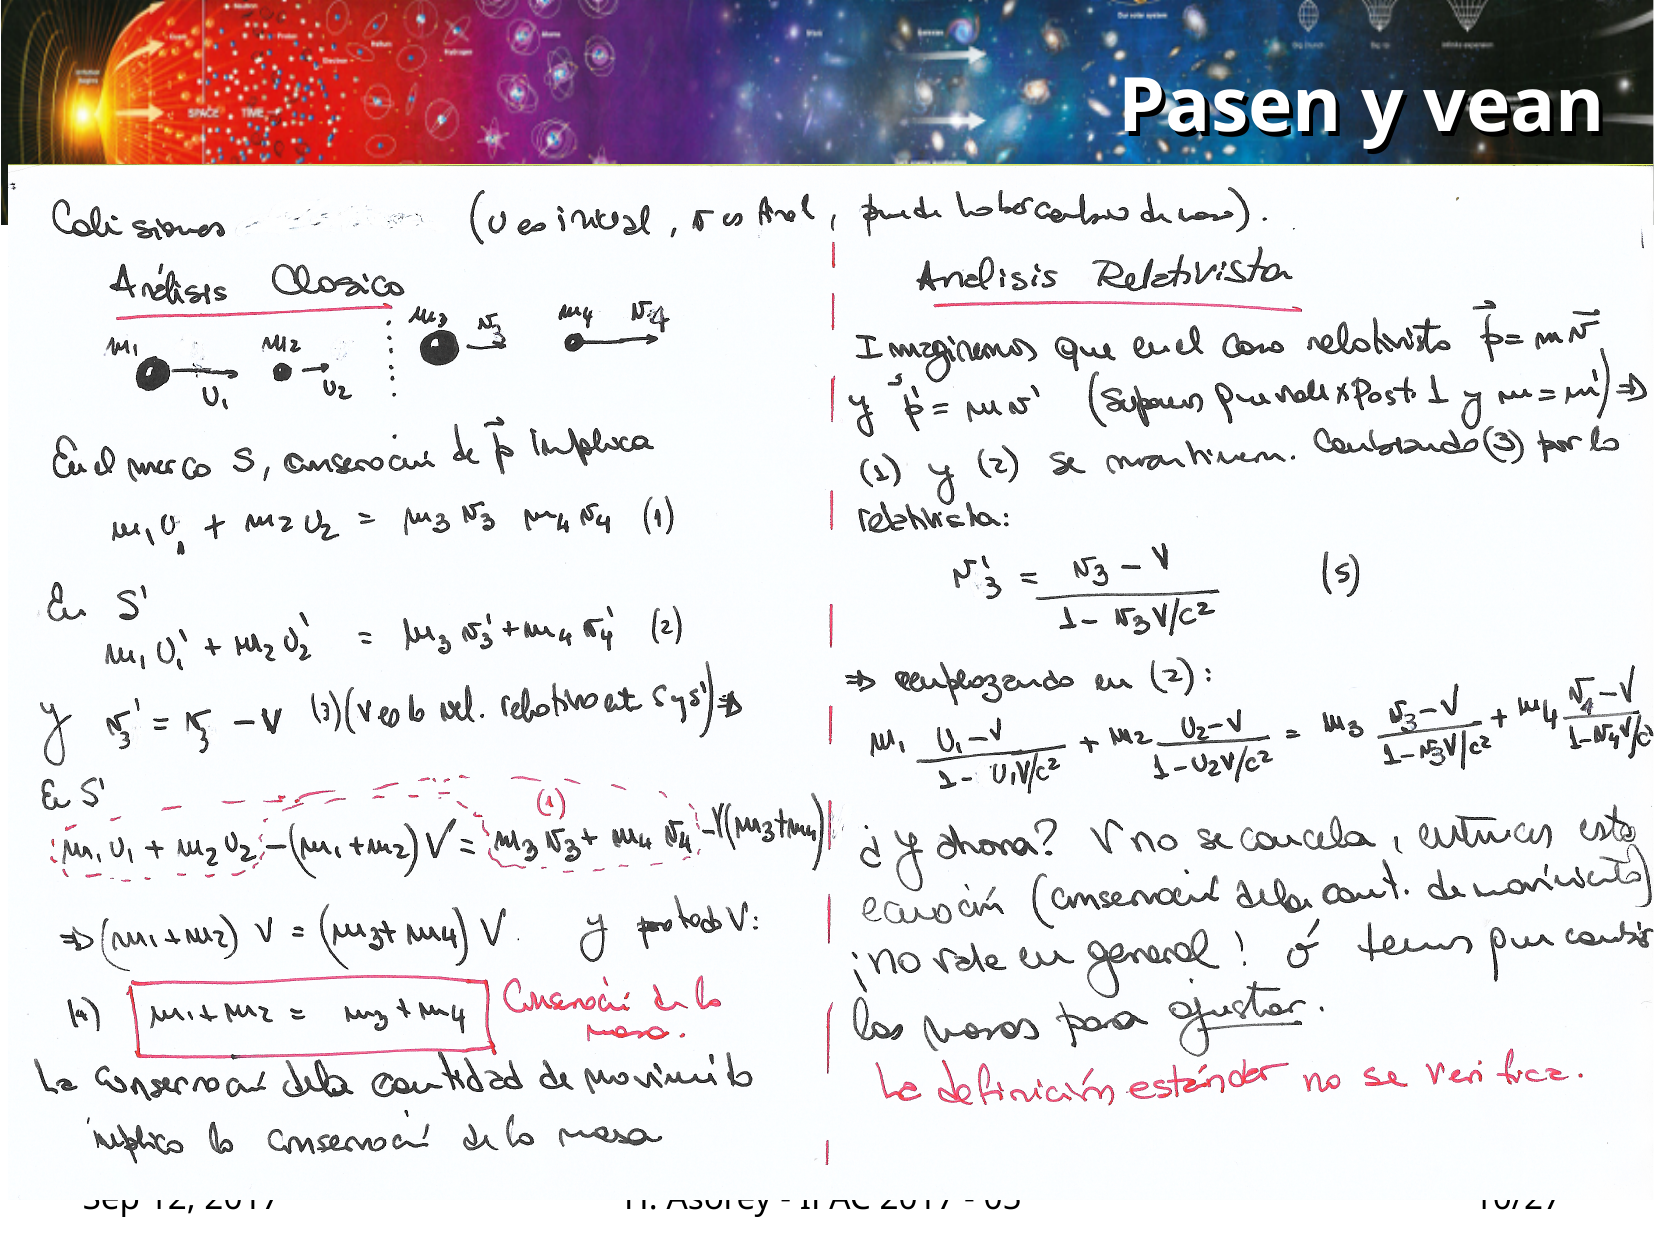

# Pasen y vean
Sep 12, 2017
H. Asorey - IPAC 2017 - 05
10